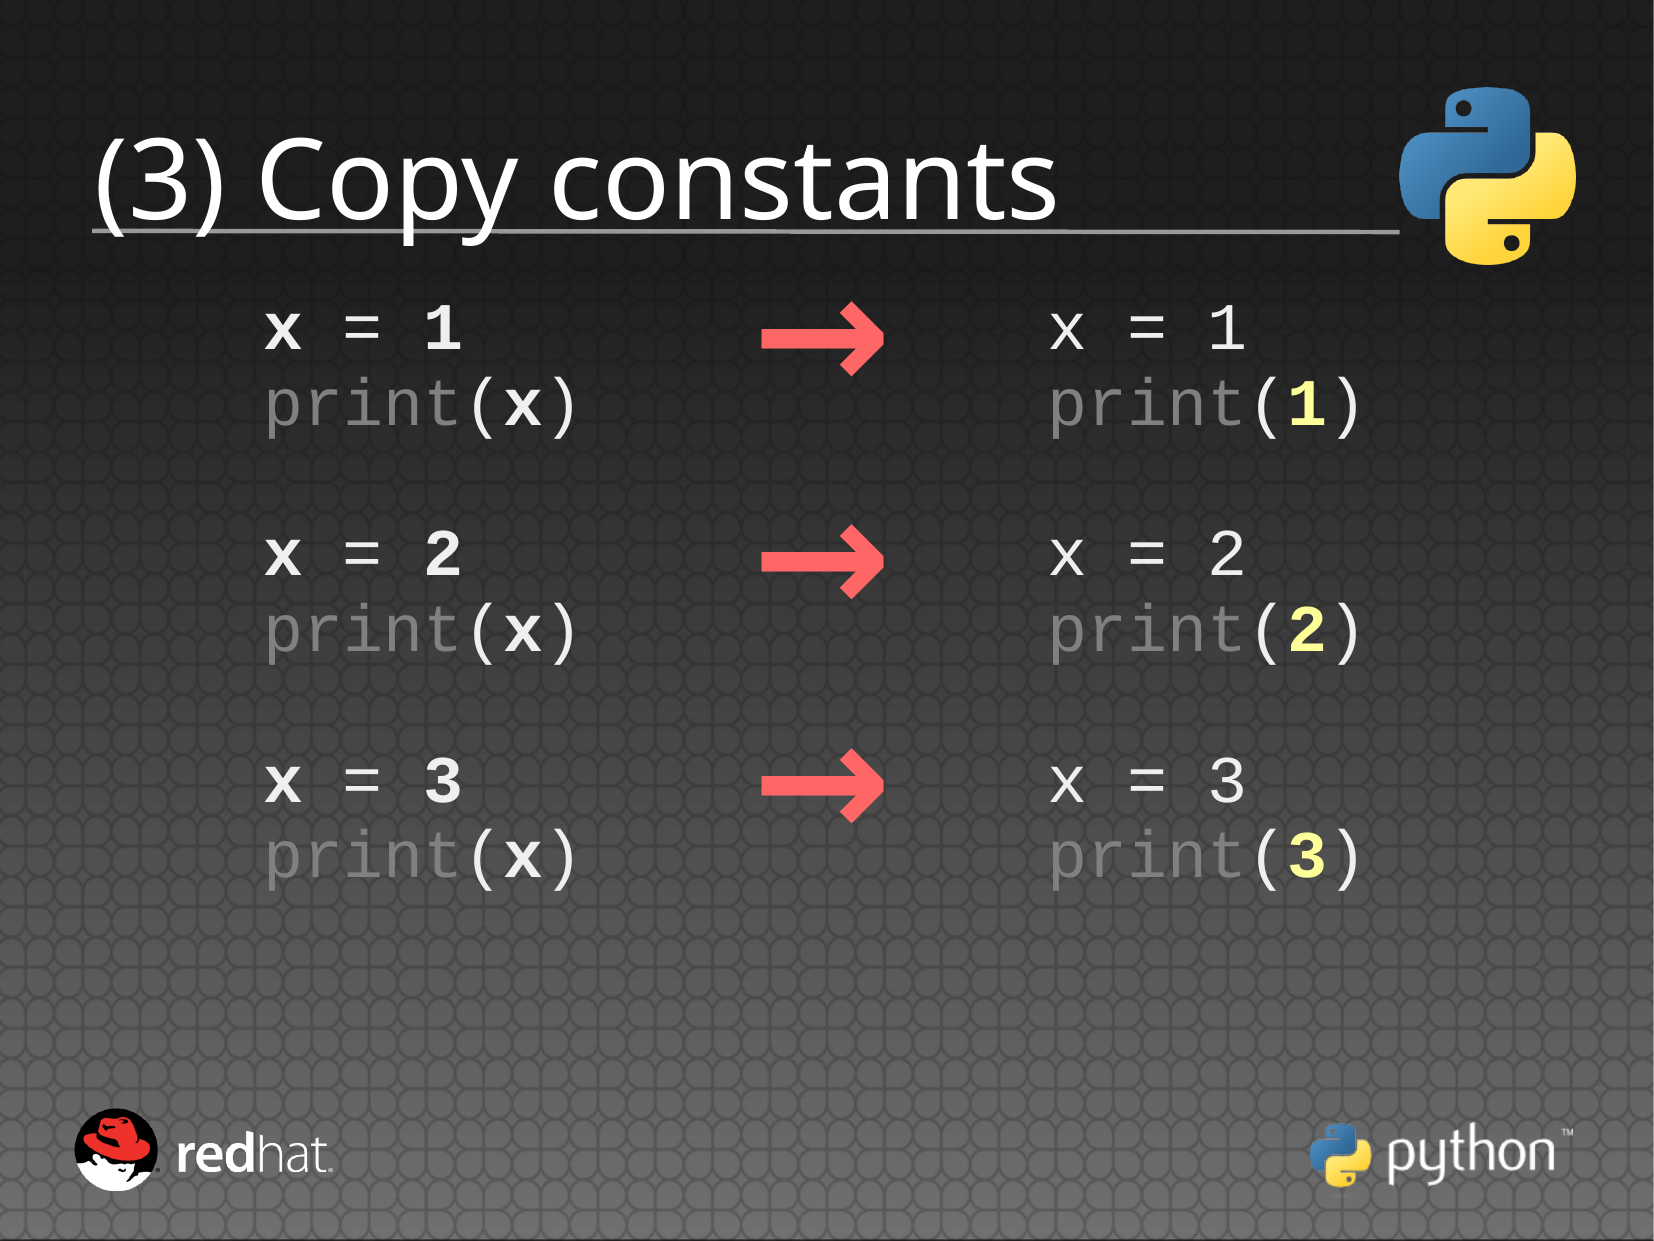

(3) Copy constants
→
# x = 1 print(x) x = 2 print(x) x = 3 print(x)
x = 1
print(1)
x = 2
print(2)
x = 3
print(3)
→
→